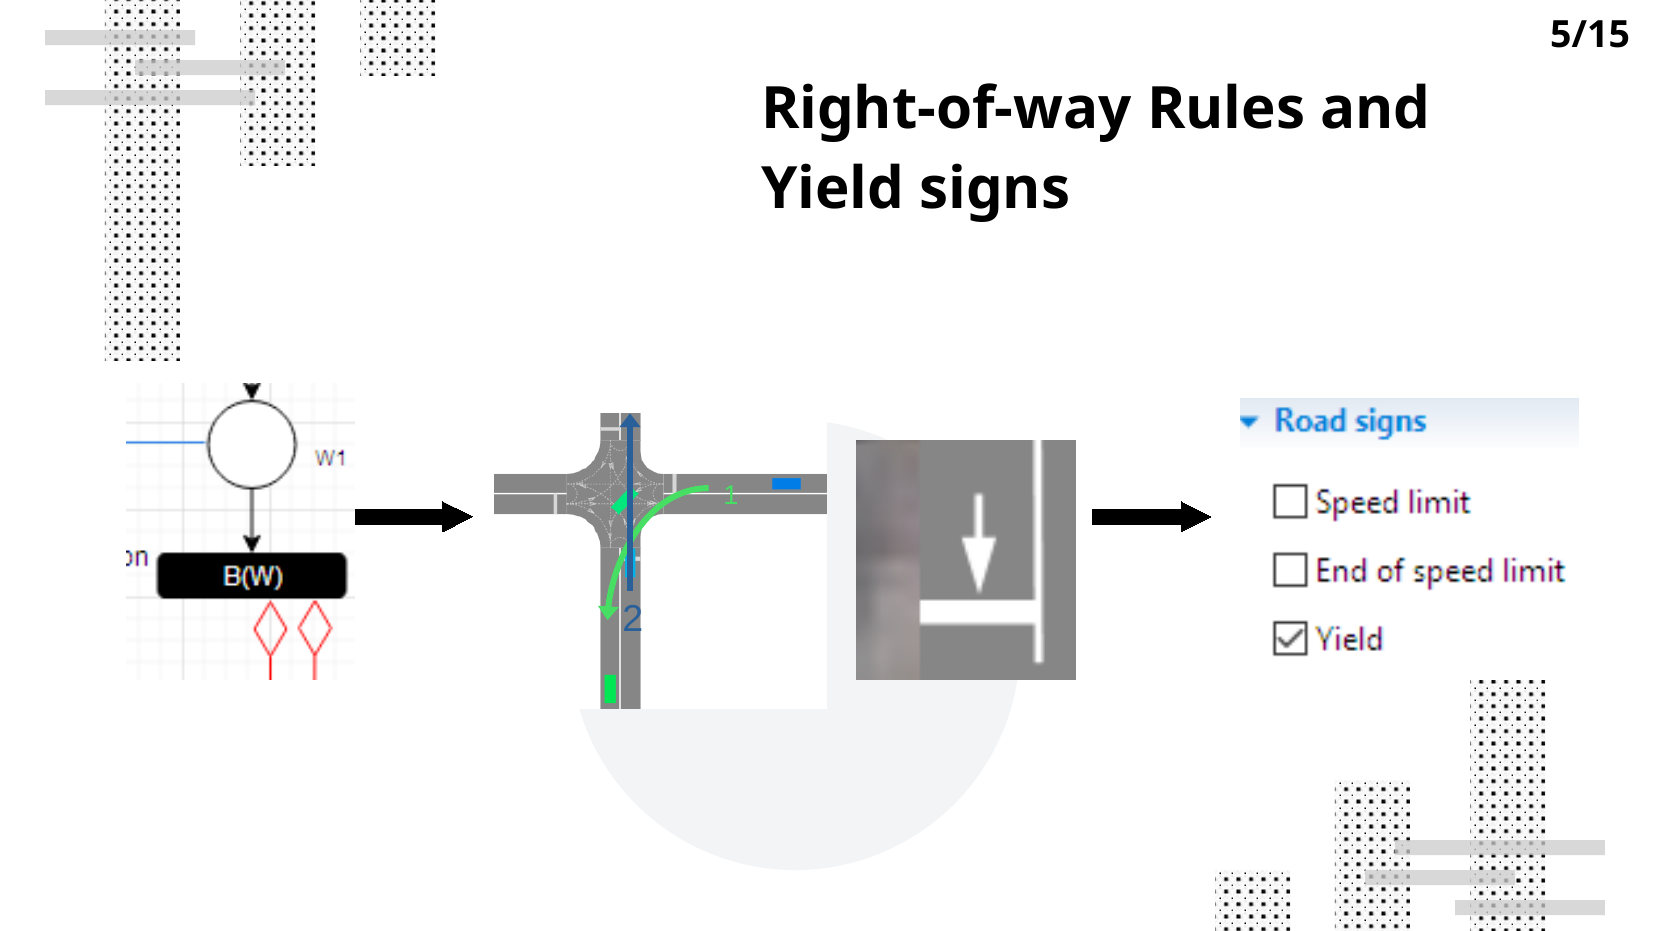

5/15
Right-of-way Rules and Yield signs
1
2